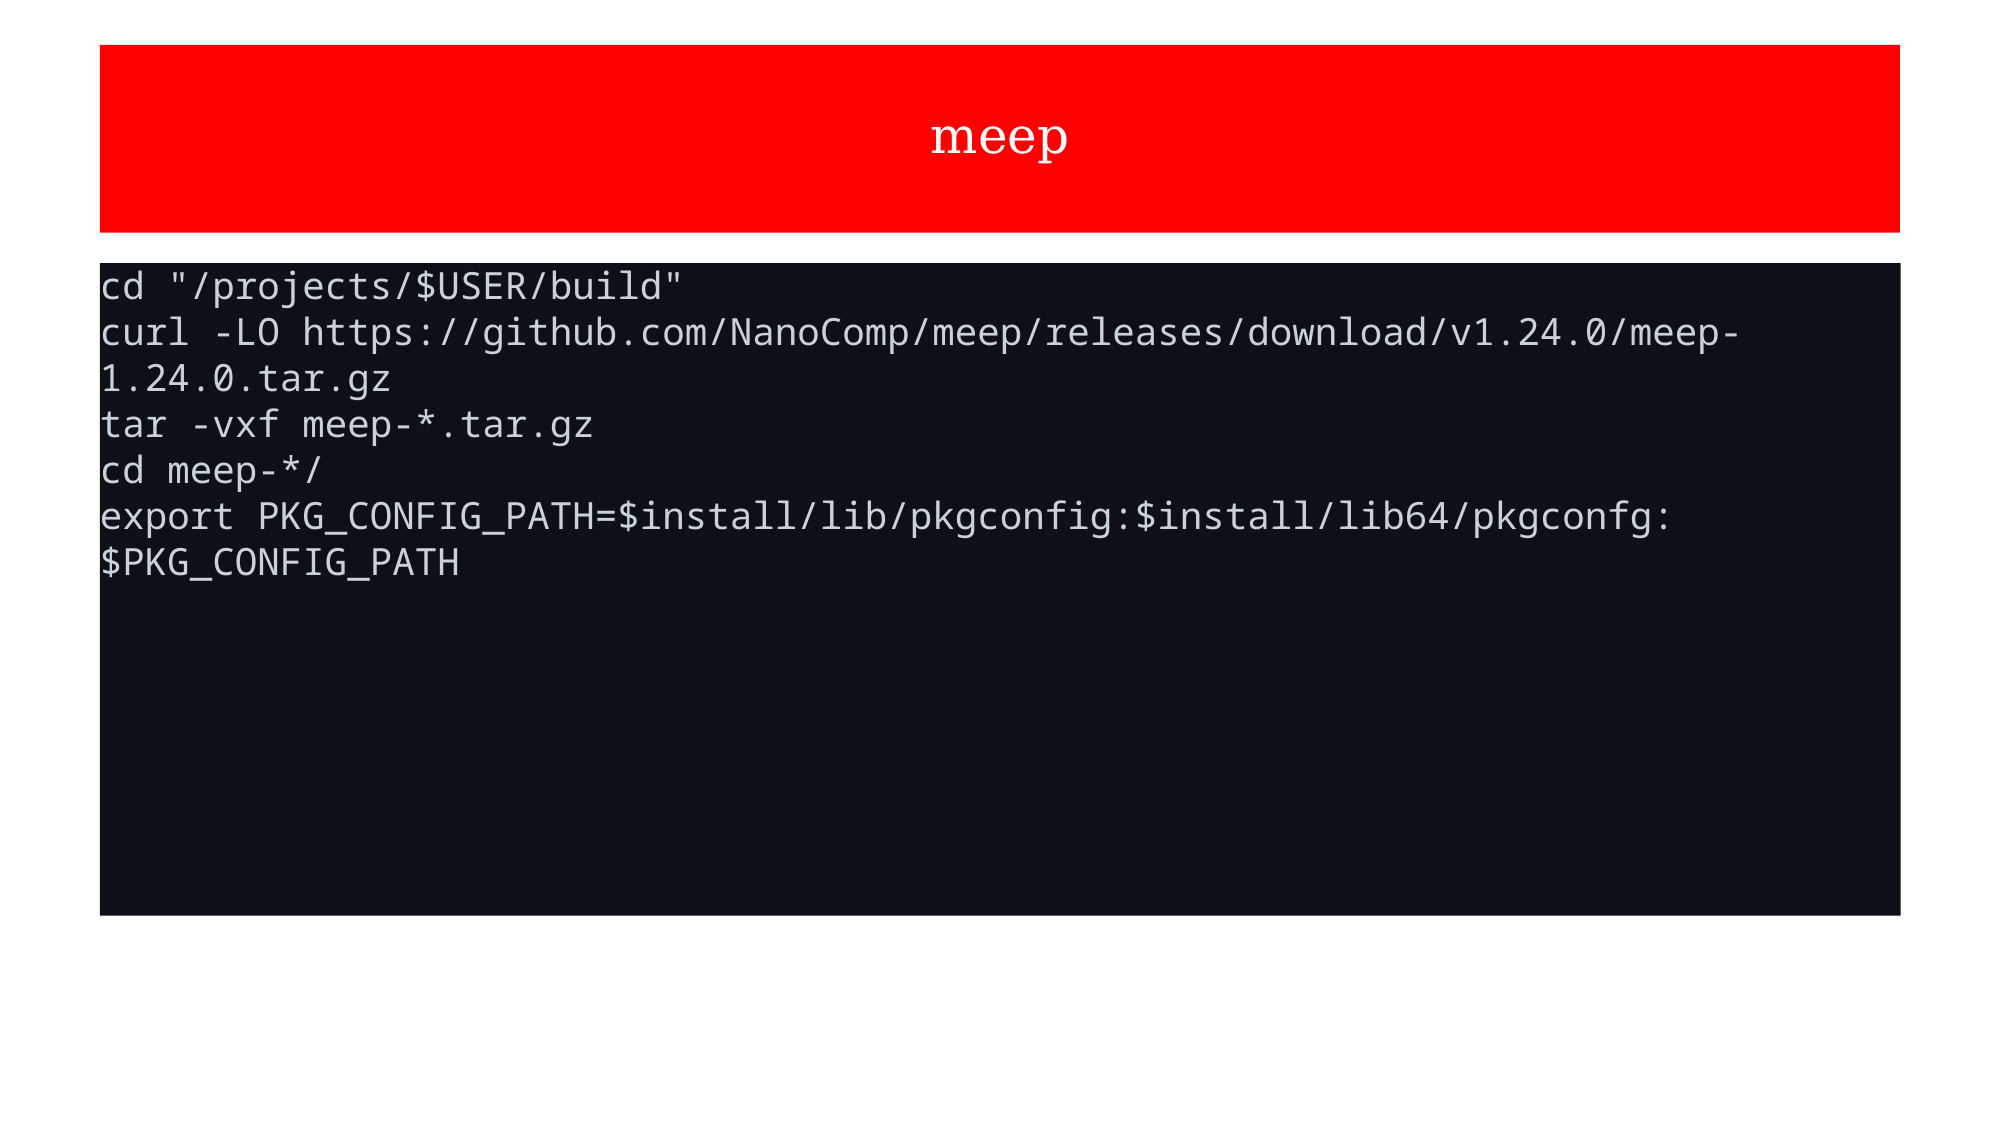

# meep
cd "/projects/$USER/build"
curl -LO https://github.com/NanoComp/meep/releases/download/v1.24.0/meep-1.24.0.tar.gz
tar -vxf meep-*.tar.gz
cd meep-*/
export PKG_CONFIG_PATH=$install/lib/pkgconfig:$install/lib64/pkgconfg:$PKG_CONFIG_PATH